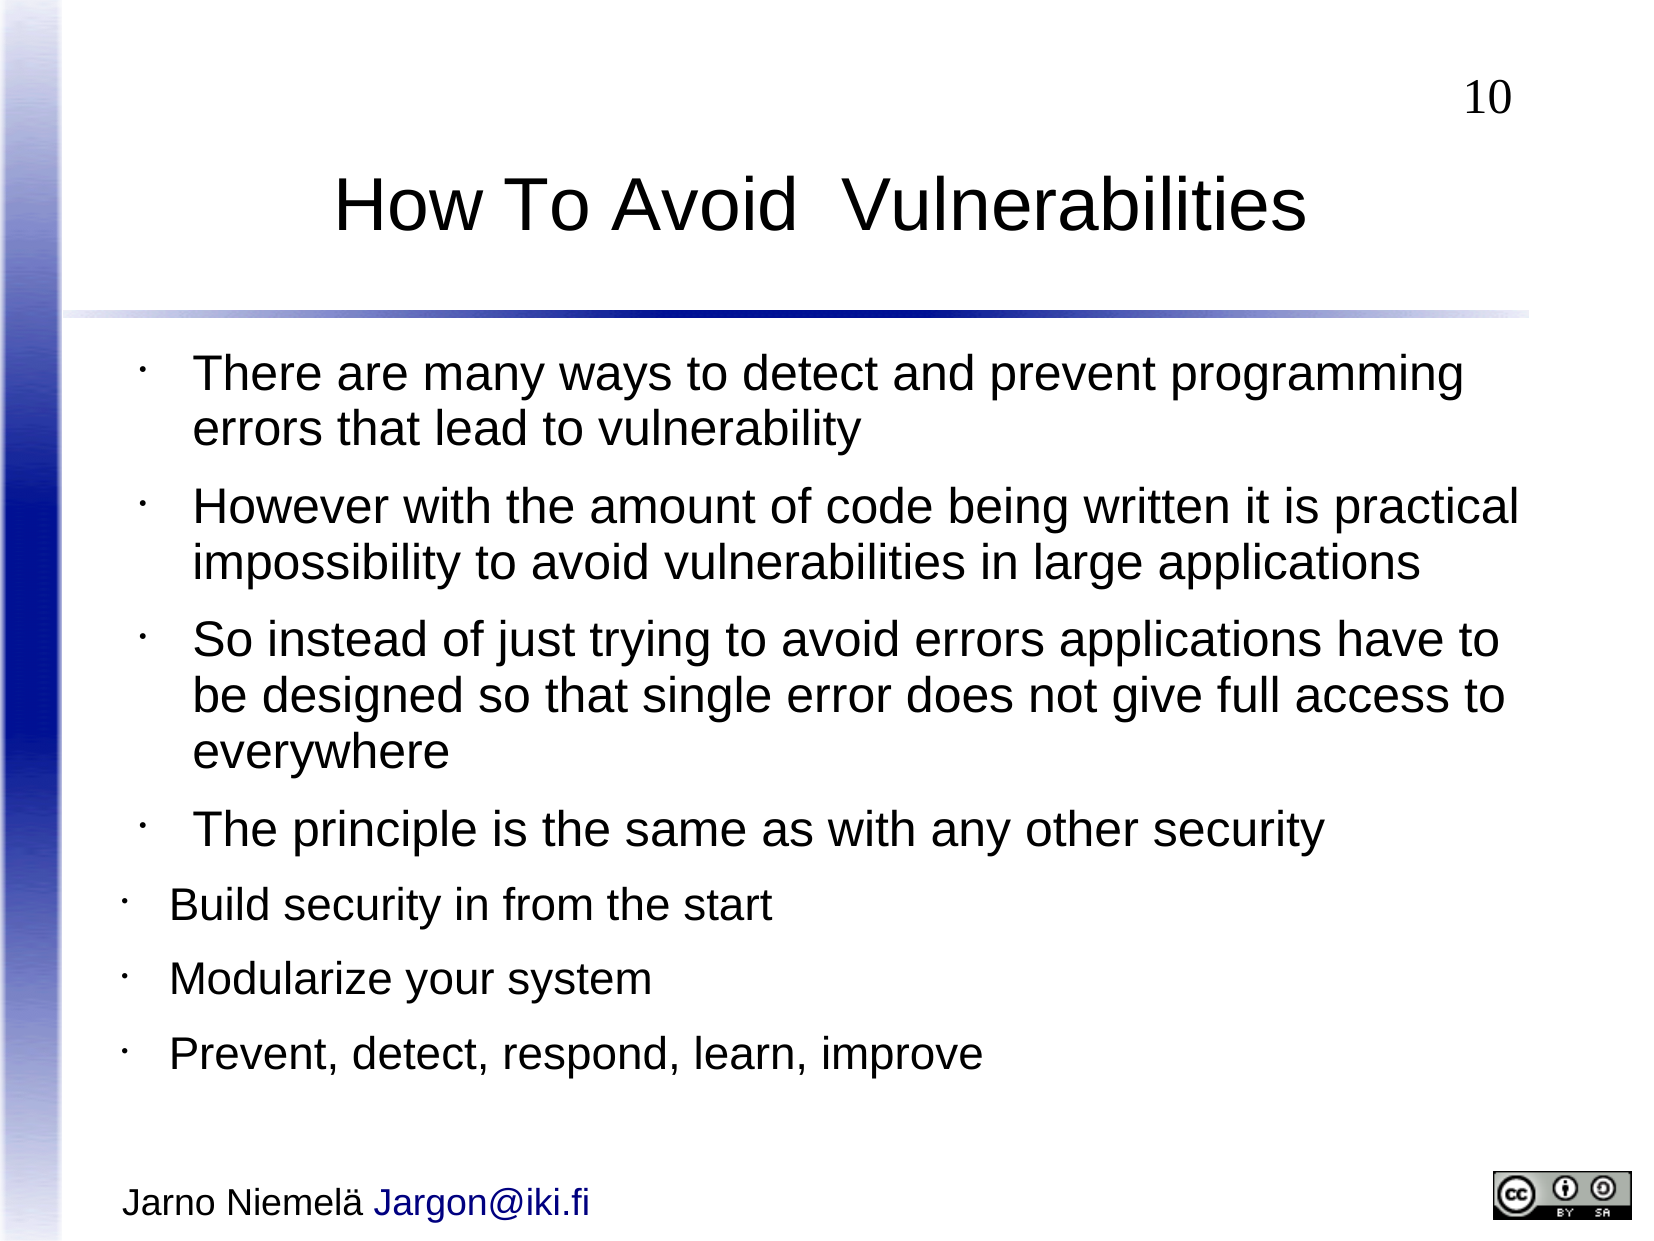

# How To Avoid Vulnerabilities
There are many ways to detect and prevent programming errors that lead to vulnerability
However with the amount of code being written it is practical impossibility to avoid vulnerabilities in large applications
So instead of just trying to avoid errors applications have to be designed so that single error does not give full access to everywhere
The principle is the same as with any other security
Build security in from the start
Modularize your system
Prevent, detect, respond, learn, improve